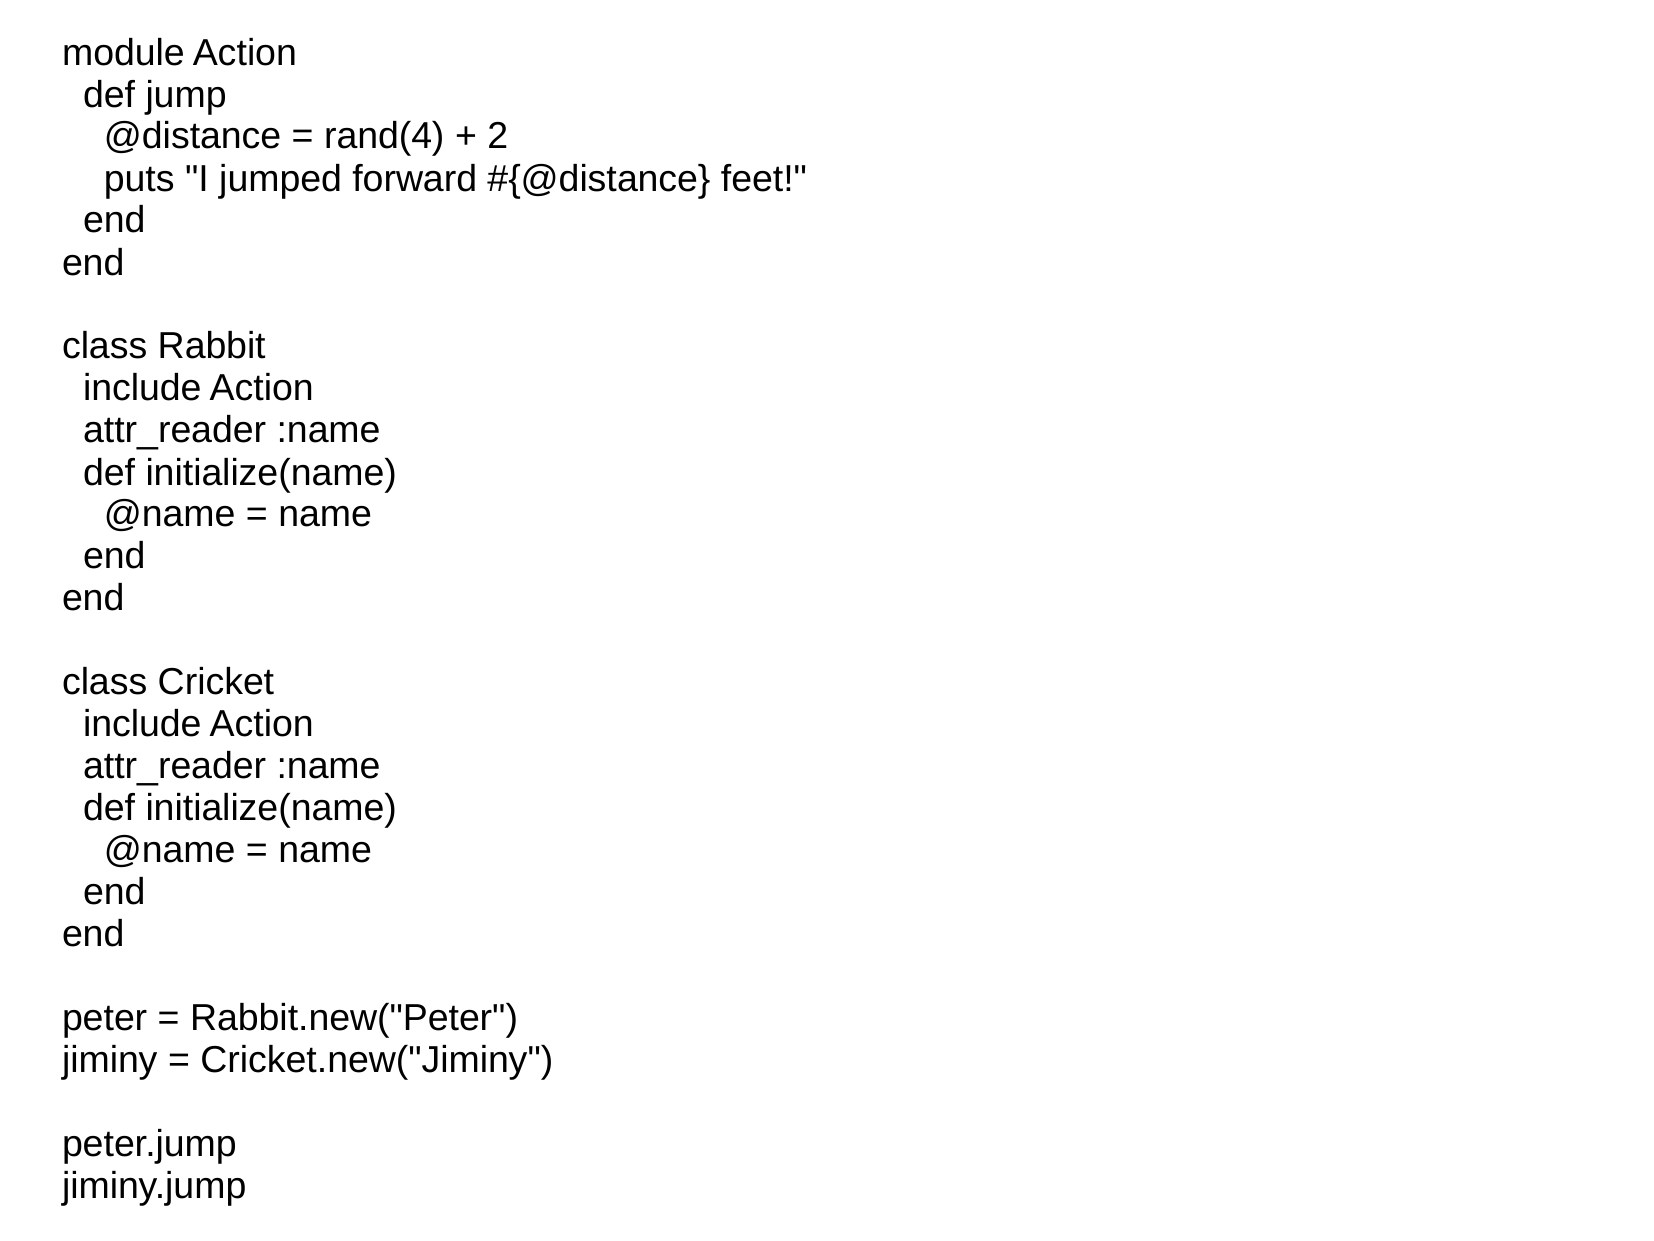

module Action
 def jump
 @distance = rand(4) + 2
 puts "I jumped forward #{@distance} feet!"
 end
end
class Rabbit
 include Action
 attr_reader :name
 def initialize(name)
 @name = name
 end
end
class Cricket
 include Action
 attr_reader :name
 def initialize(name)
 @name = name
 end
end
peter = Rabbit.new("Peter")
jiminy = Cricket.new("Jiminy")
peter.jump
jiminy.jump